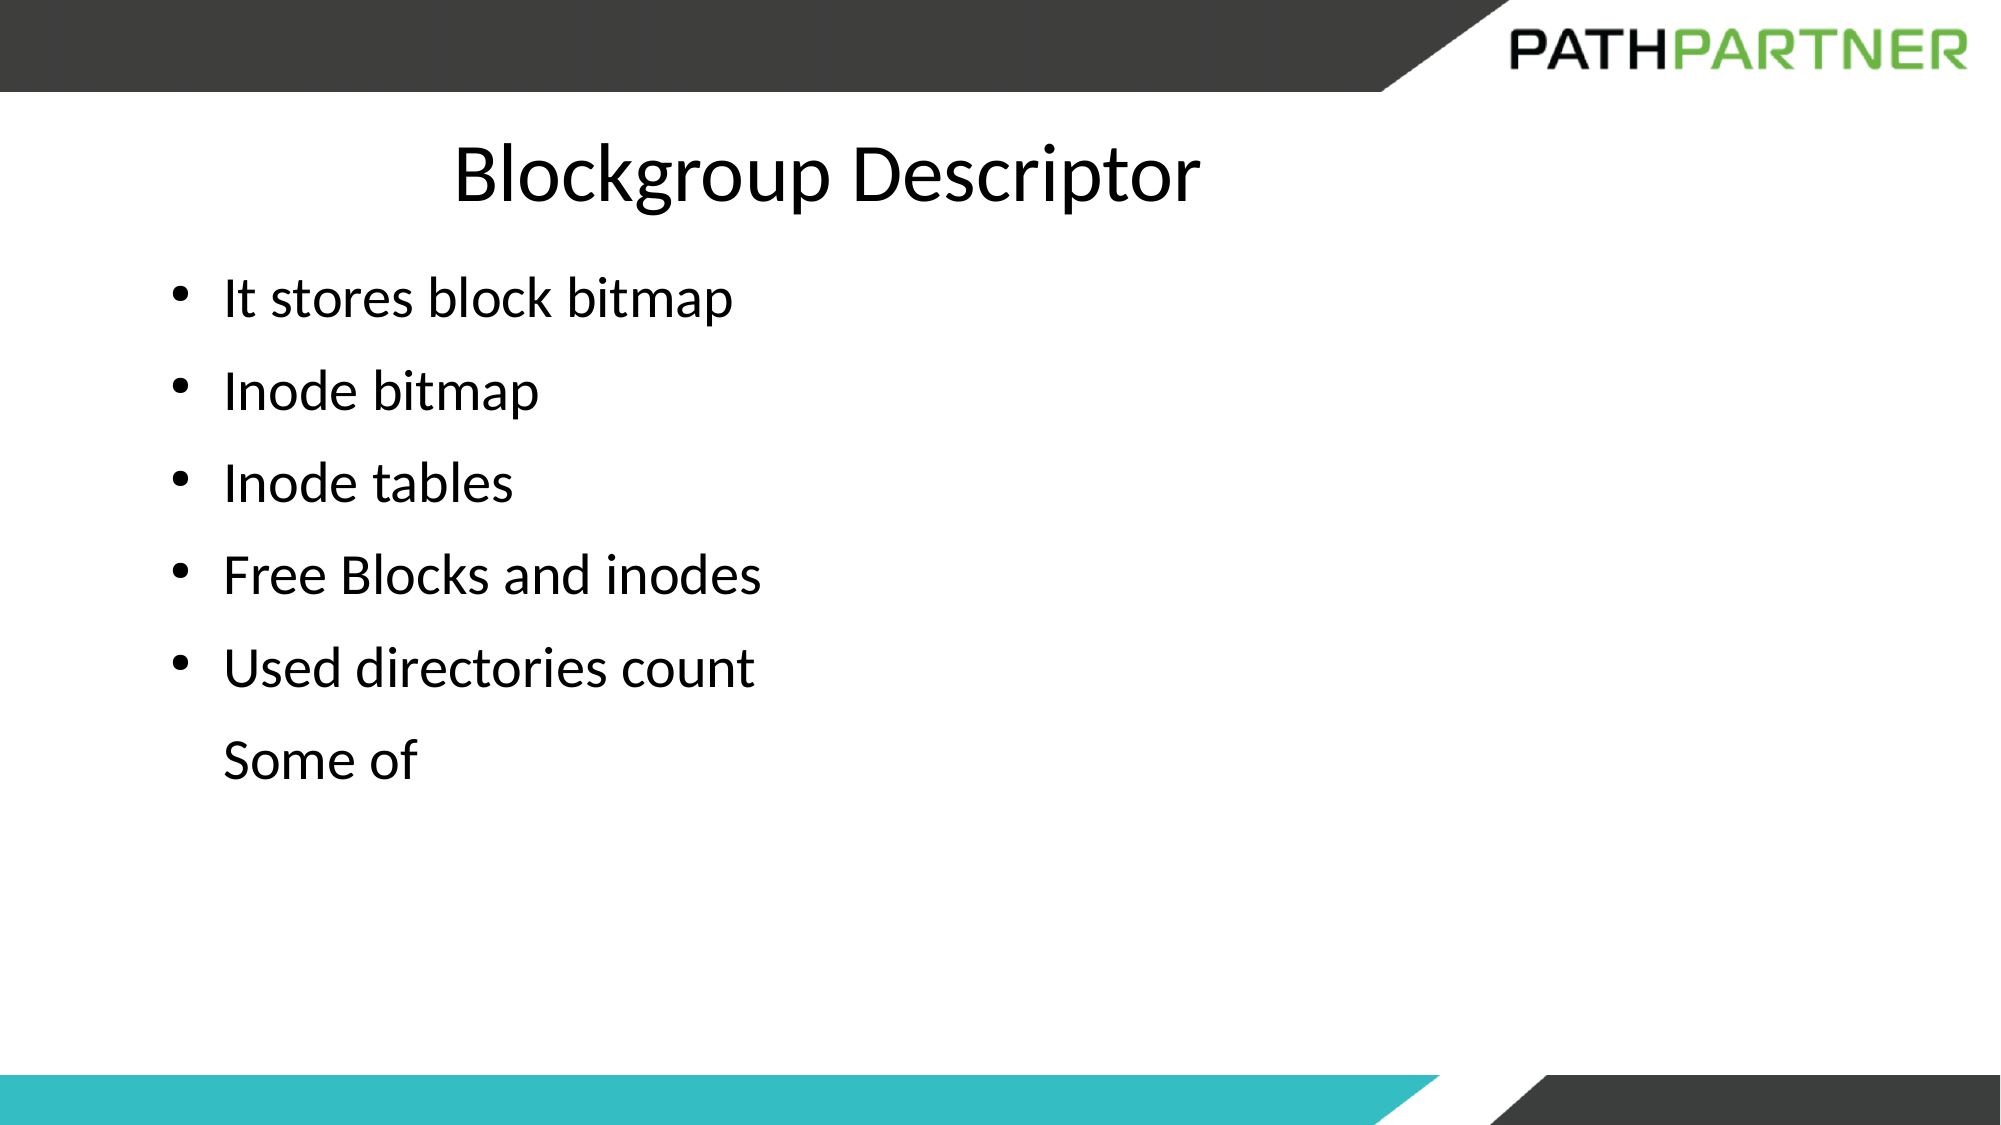

# Blockgroup Descriptor
It stores block bitmap
Inode bitmap
Inode tables
Free Blocks and inodes
Used directories count
Some of